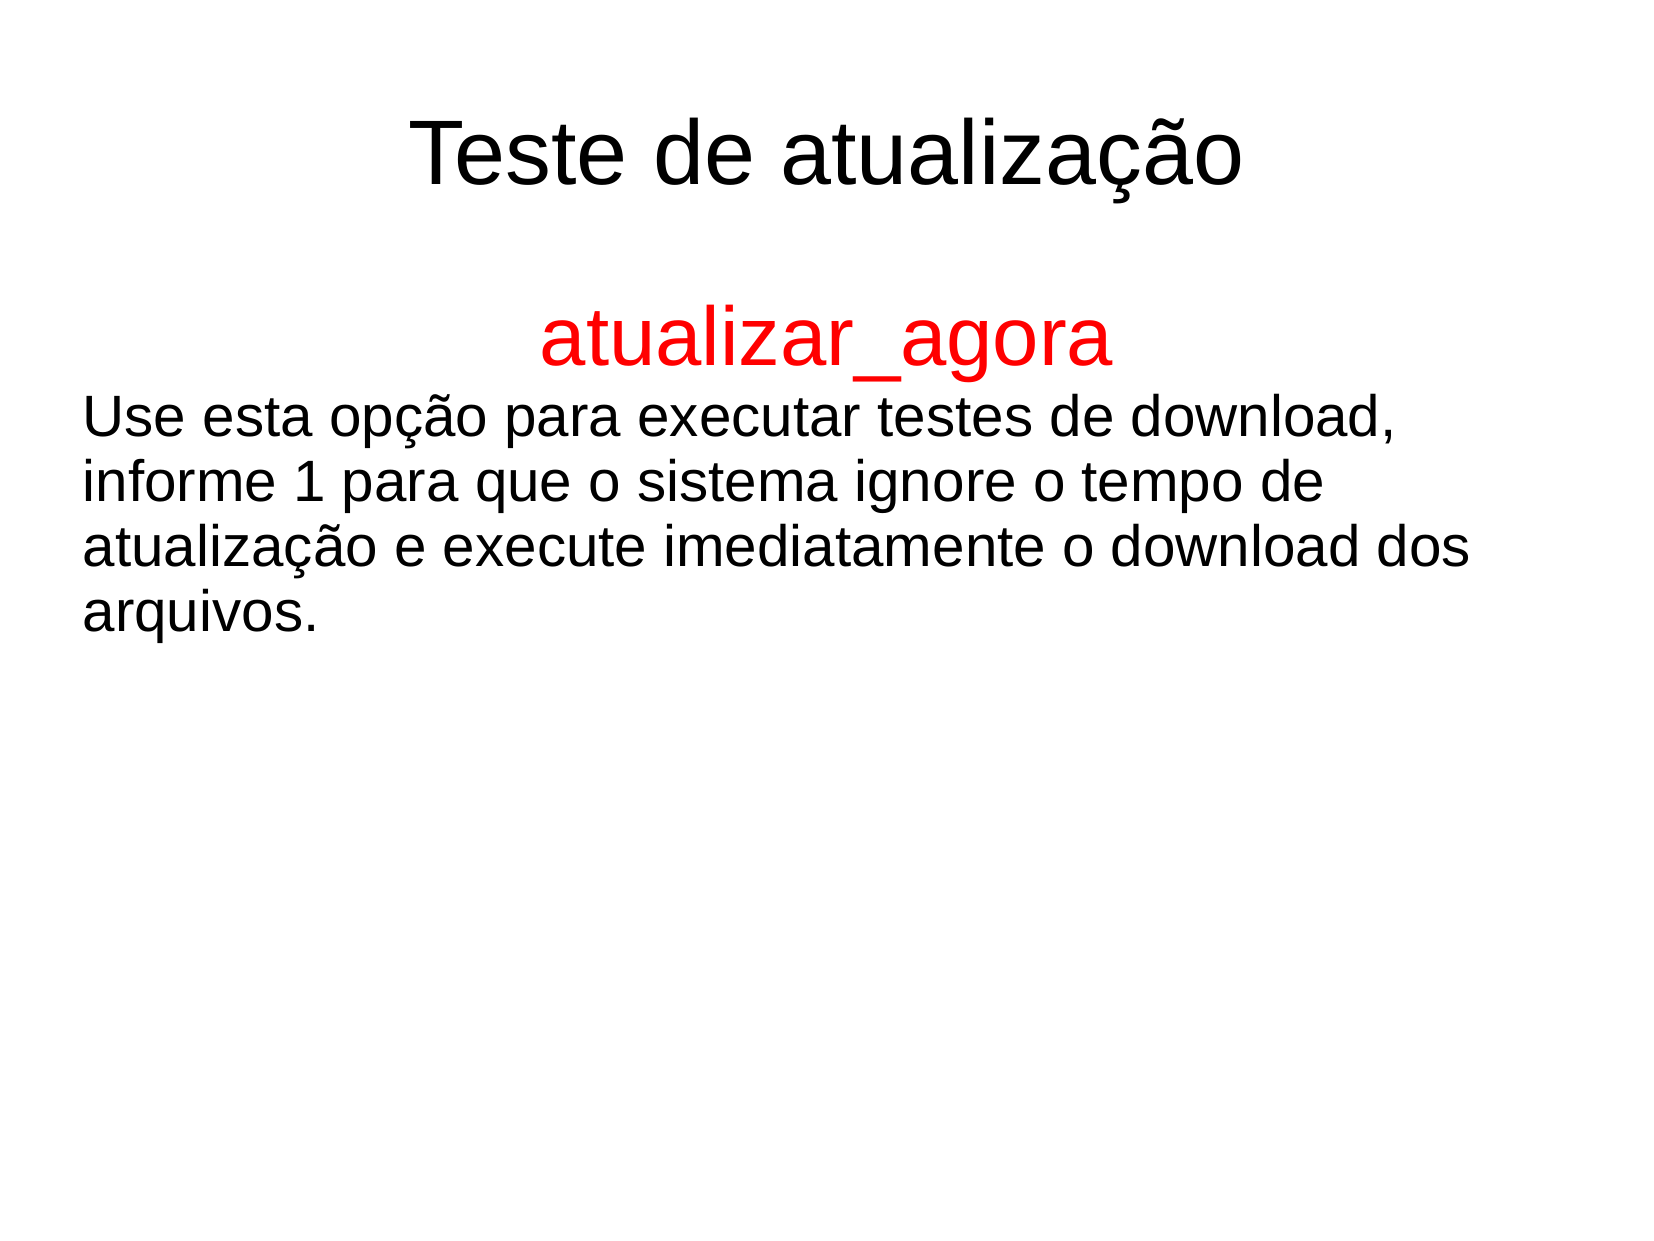

# Teste de atualização
atualizar_agora
Use esta opção para executar testes de download, informe 1 para que o sistema ignore o tempo de atualização e execute imediatamente o download dos arquivos.